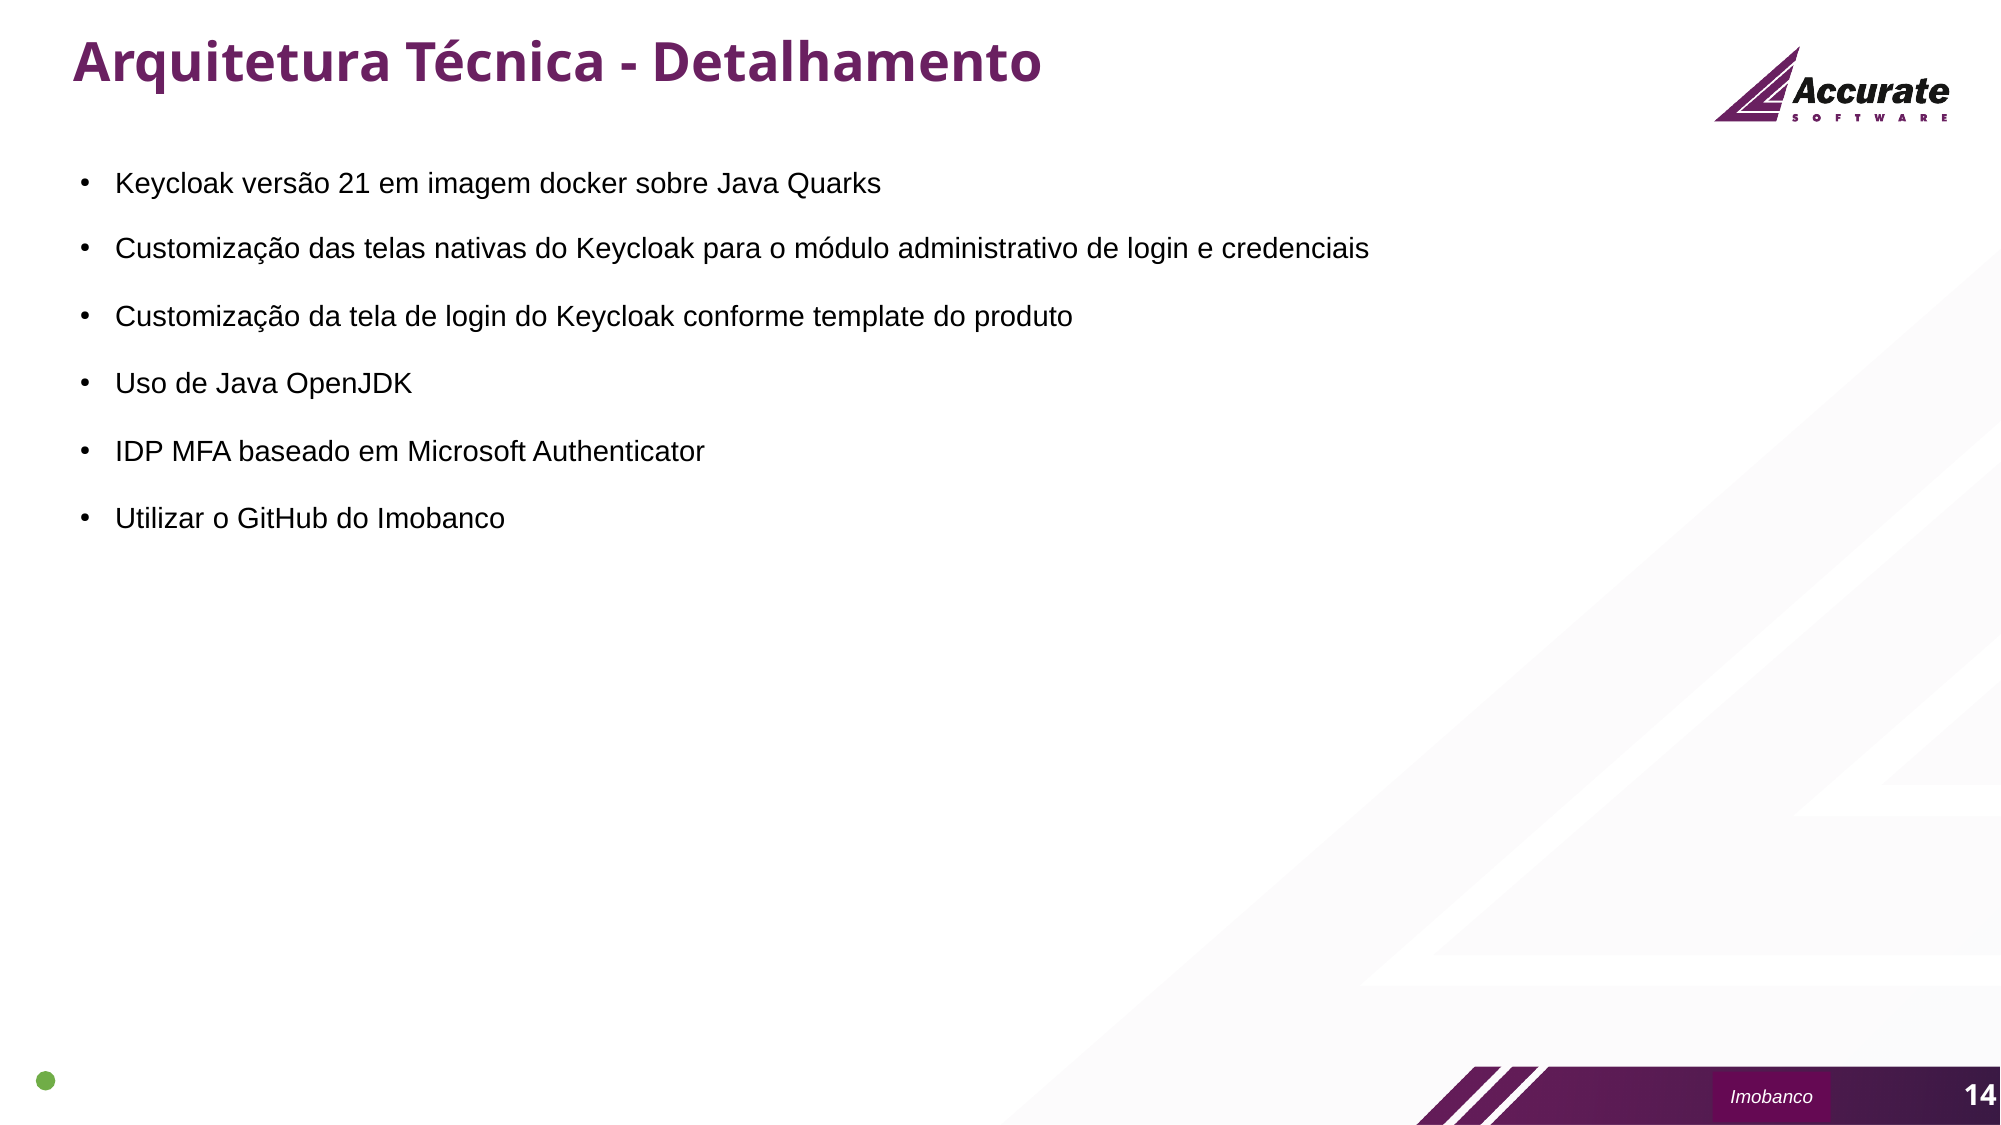

Arquitetura Técnica - Detalhamento
Keycloak versão 21 em imagem docker sobre Java Quarks
Customização das telas nativas do Keycloak para o módulo administrativo de login e credenciais
Customização da tela de login do Keycloak conforme template do produto
Uso de Java OpenJDK
IDP MFA baseado em Microsoft Authenticator
Utilizar o GitHub do Imobanco
Imobanco